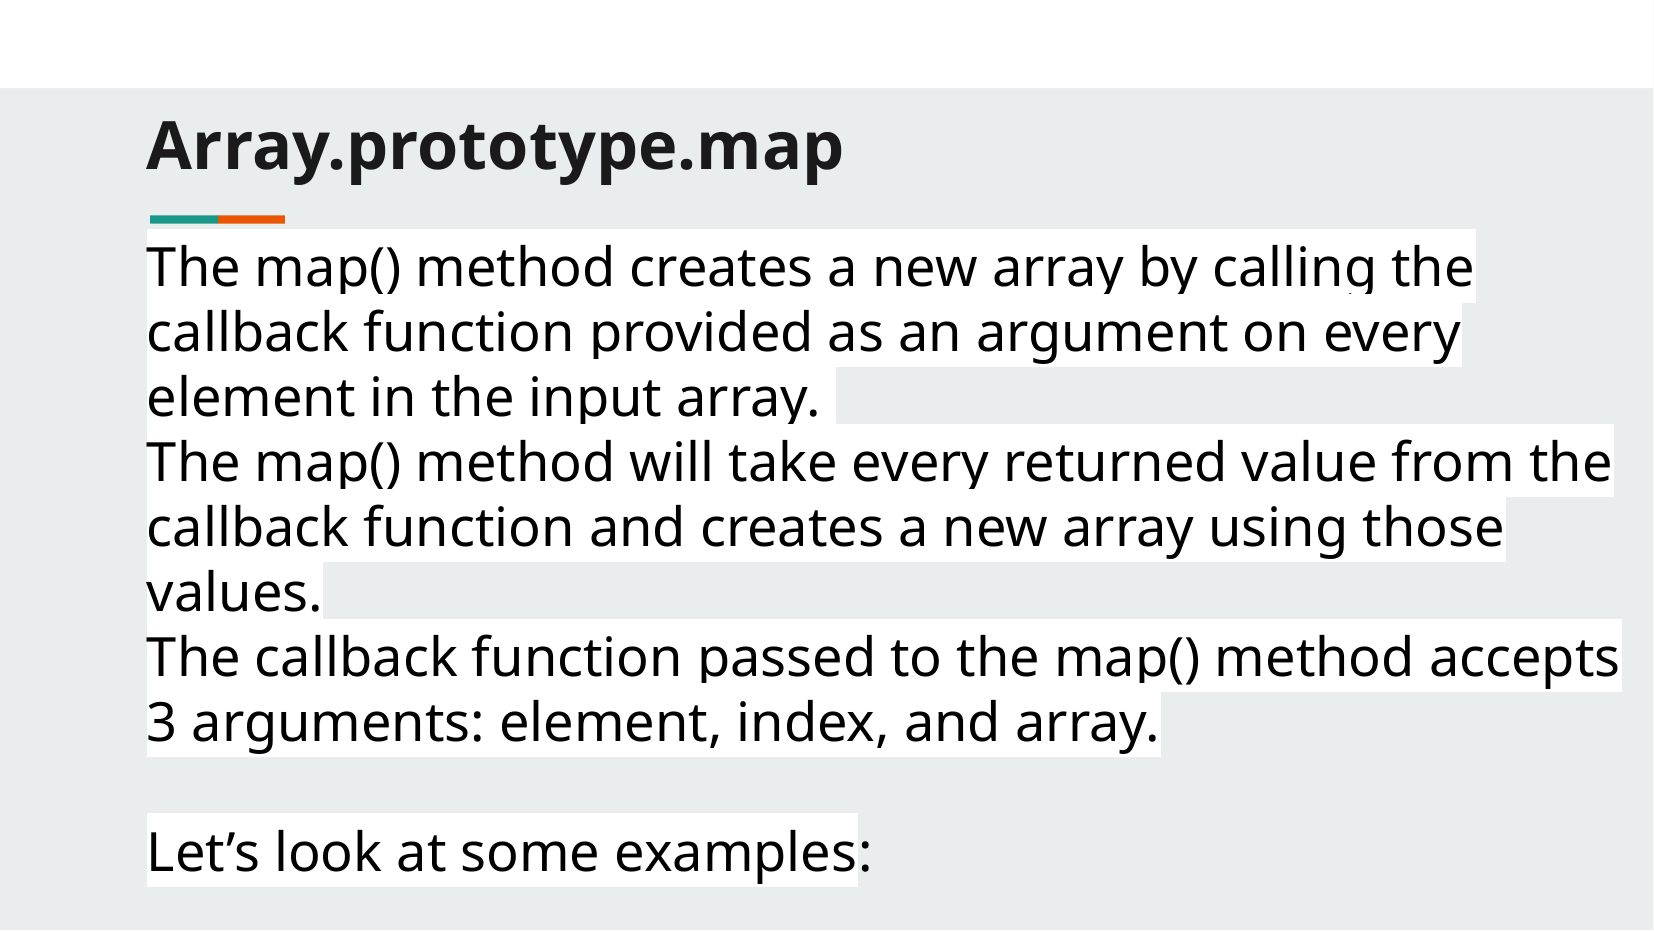

# Array.prototype.map The map() method creates a new array by calling the callback function provided as an argument on every element in the input array. The map() method will take every returned value from the callback function and creates a new array using those values. The callback function passed to the map() method accepts 3 arguments: element, index, and array. Let’s look at some examples: